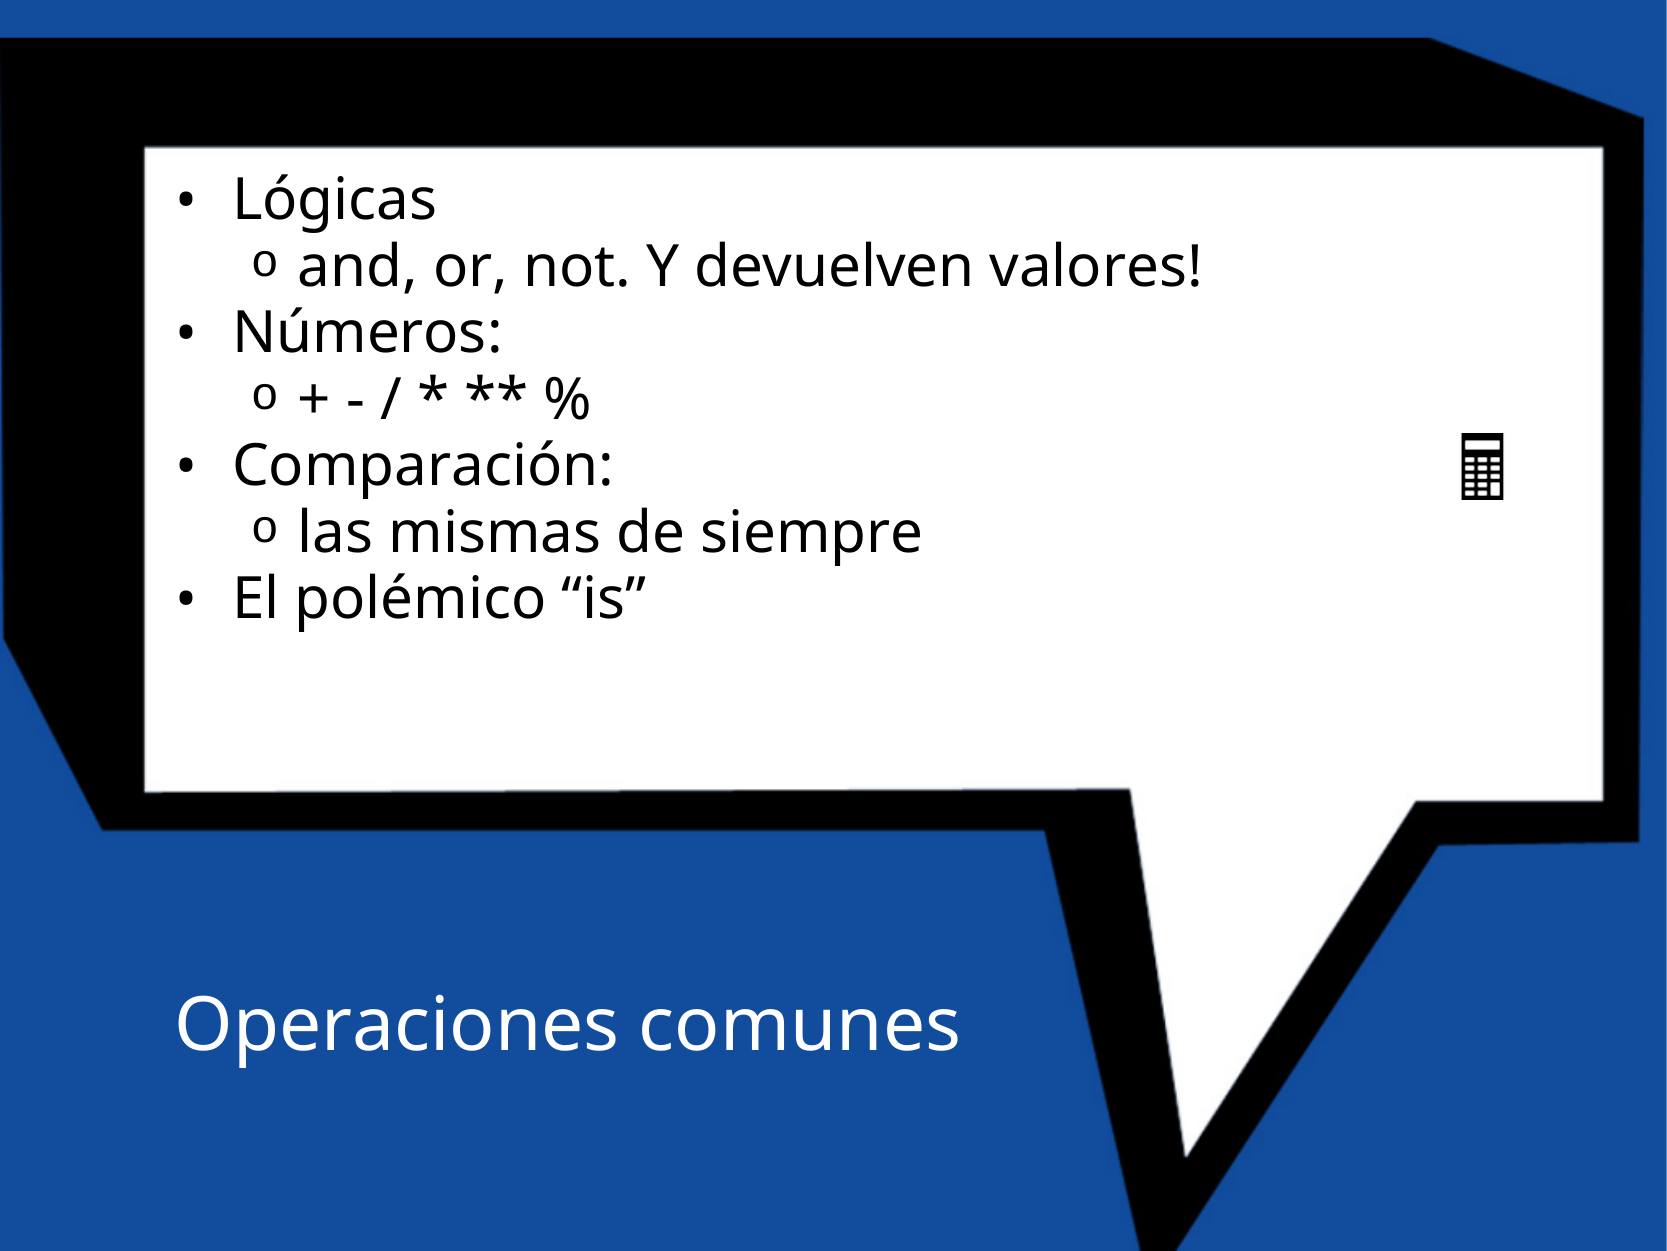

Lógicas
and, or, not. Y devuelven valores!
Números:
+ - / * ** %
Comparación:
las mismas de siempre
El polémico “is”
# Operaciones comunes